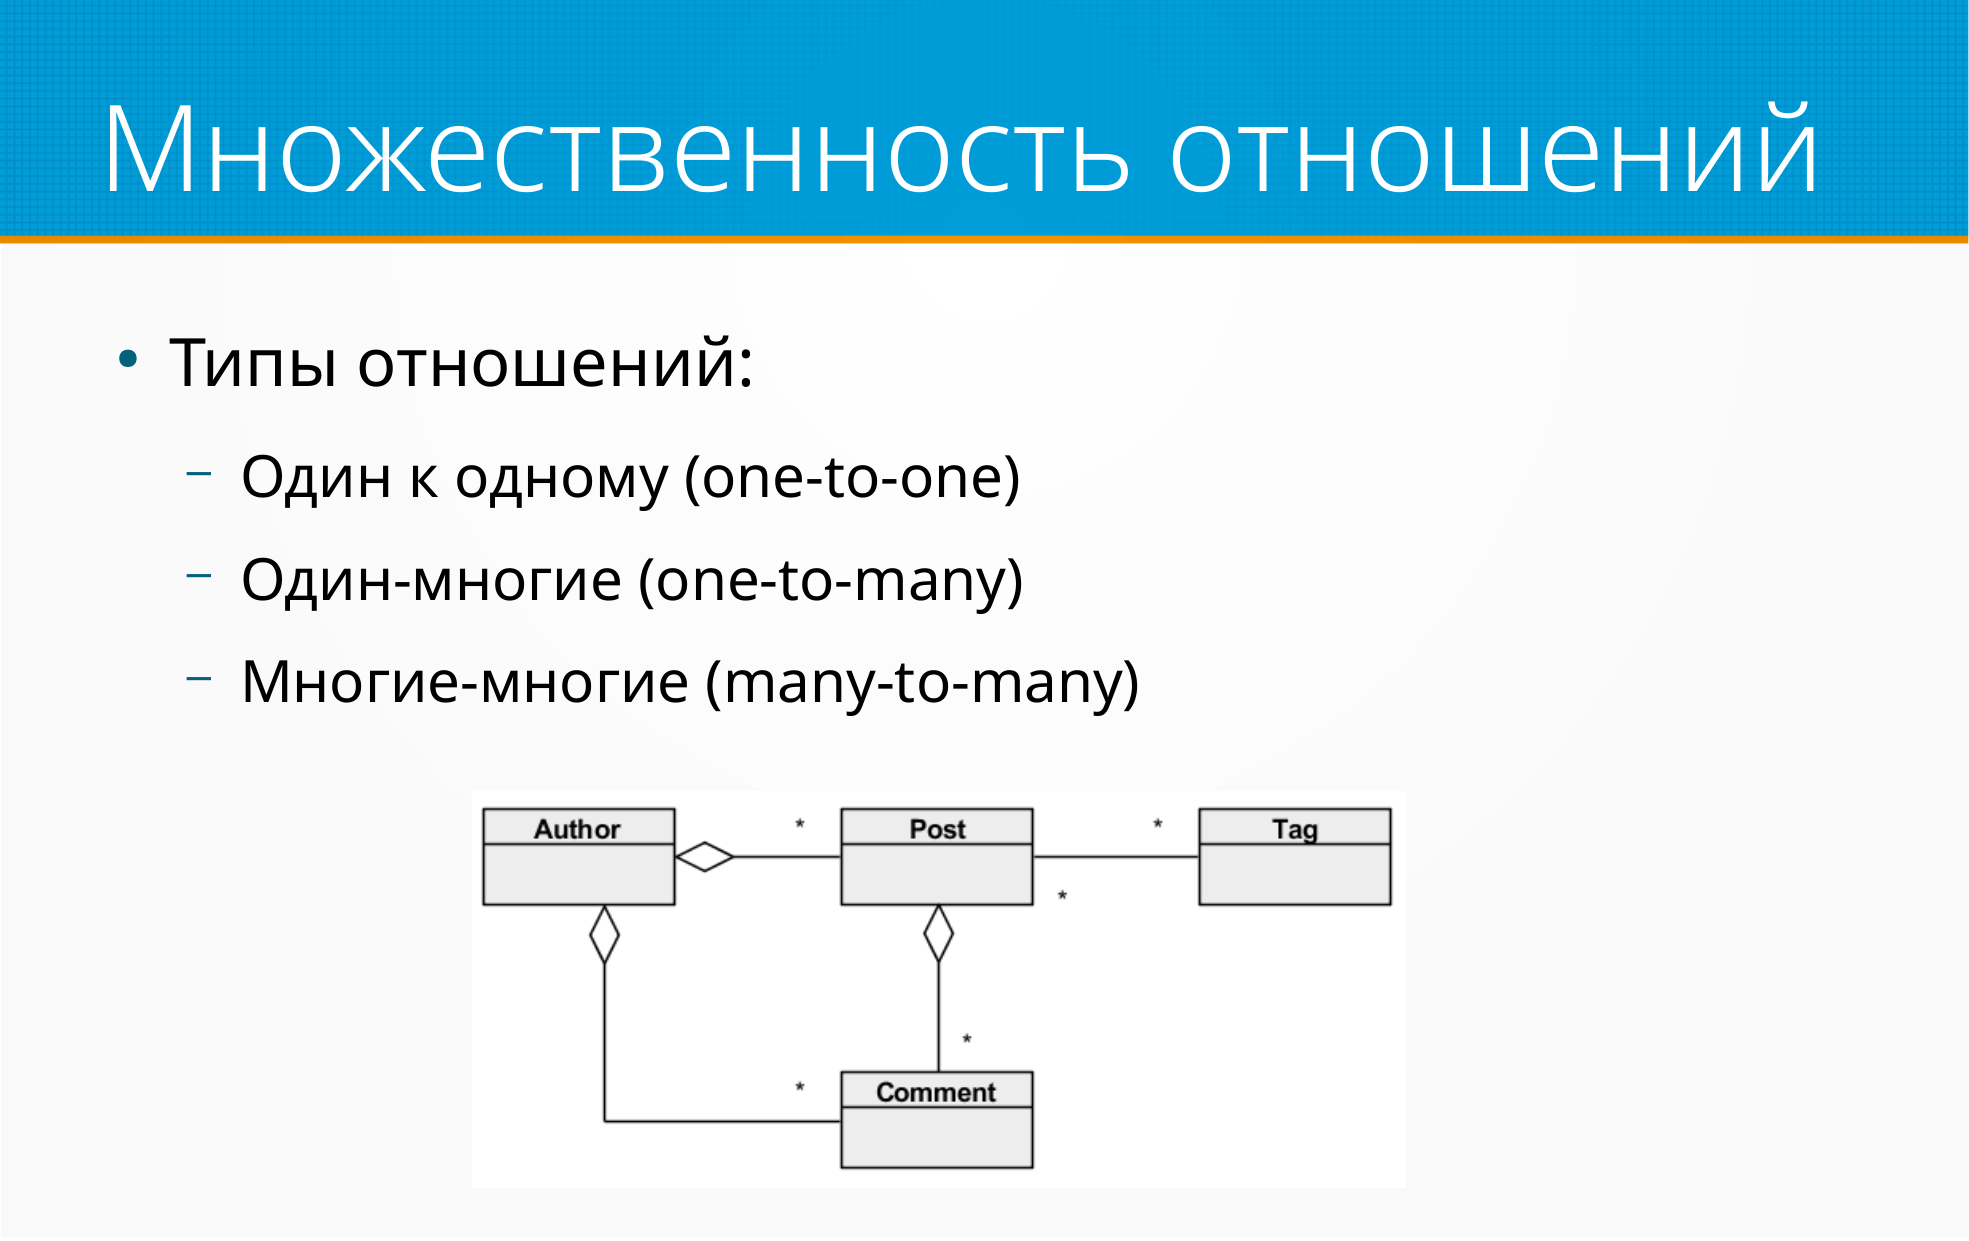

# Множественность отношений
Типы отношений:
Один к одному (one-to-one)
Один-многие (one-to-many)
Многие-многие (many-to-many)